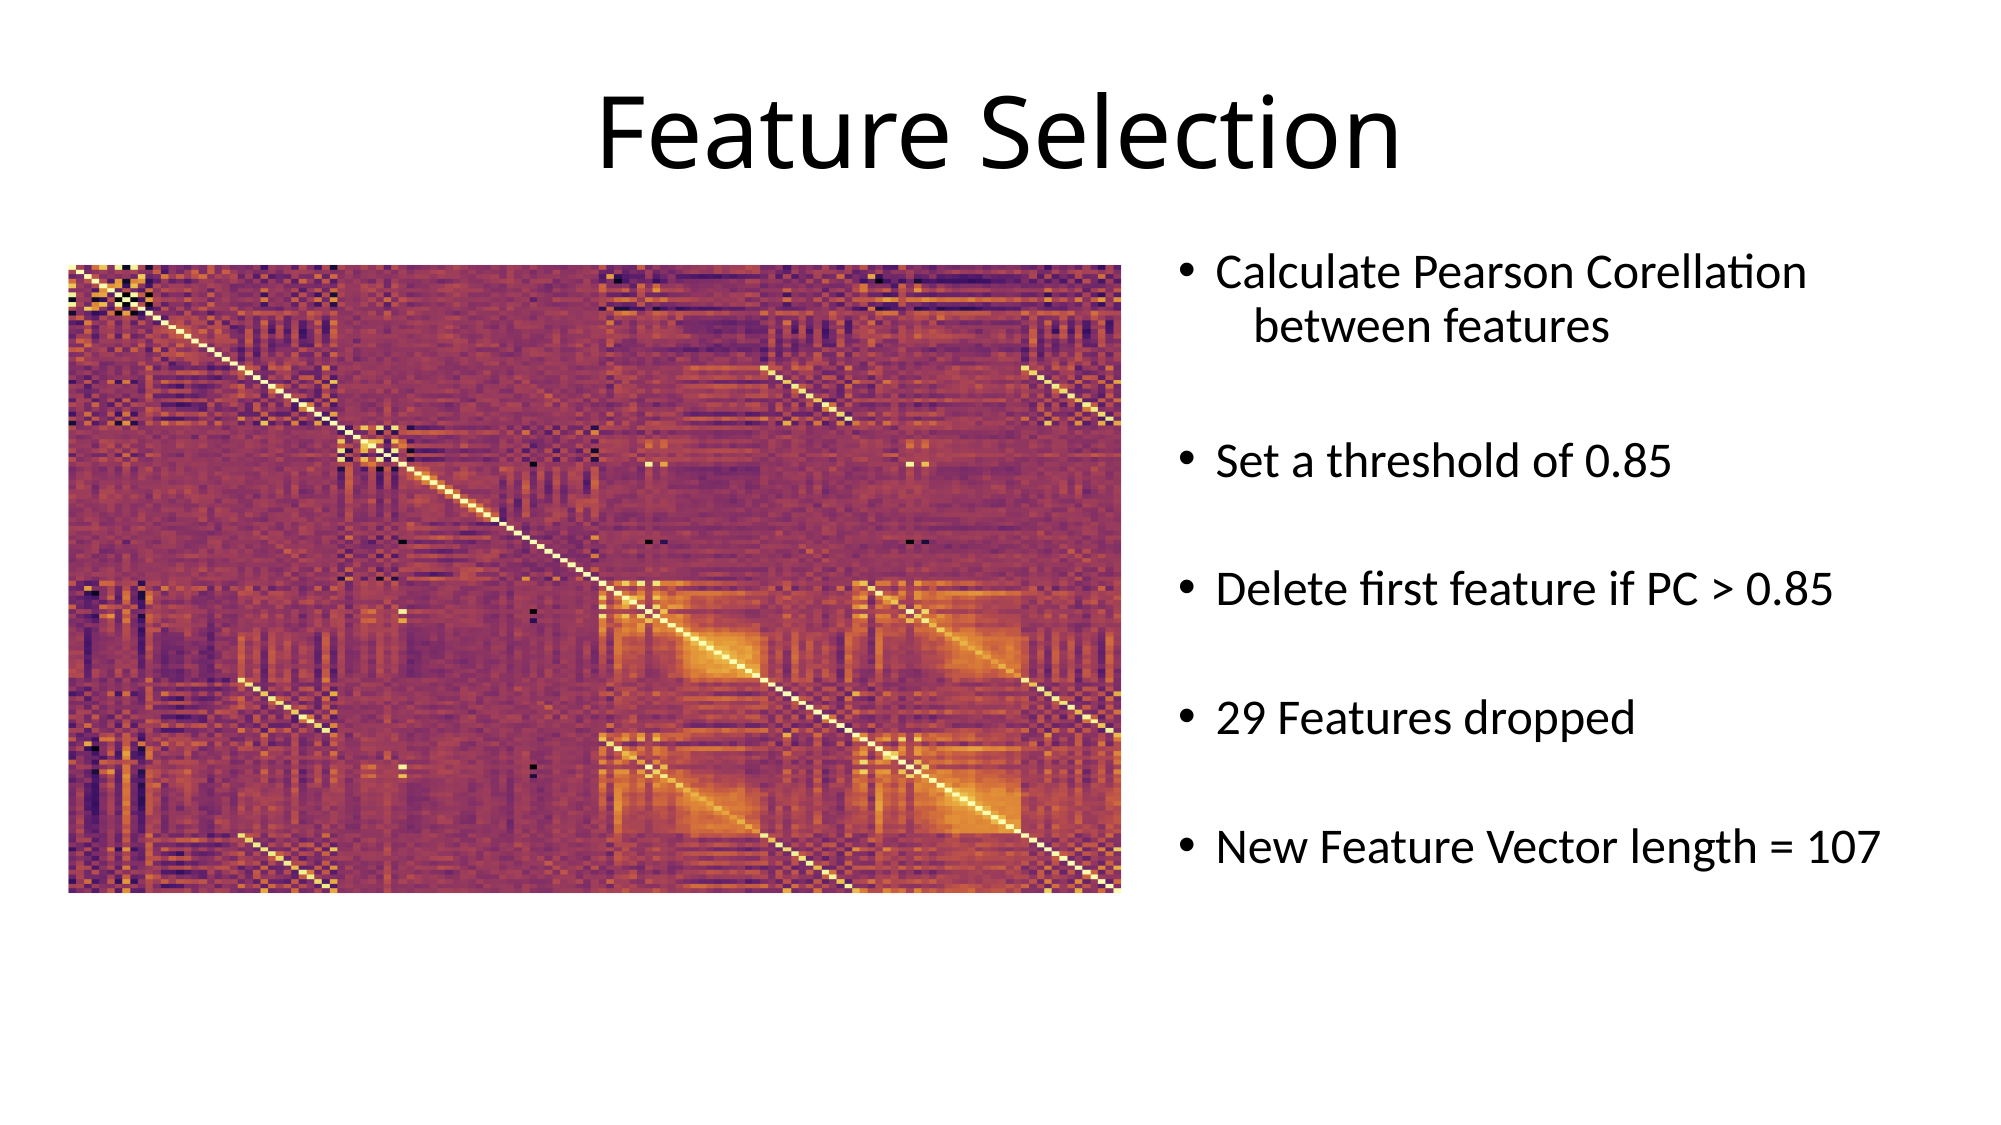

# Feature Selection
Calculate Pearson Corellation between features
Set a threshold of 0.85
Delete first feature if PC > 0.85
29 Features dropped
New Feature Vector length = 107